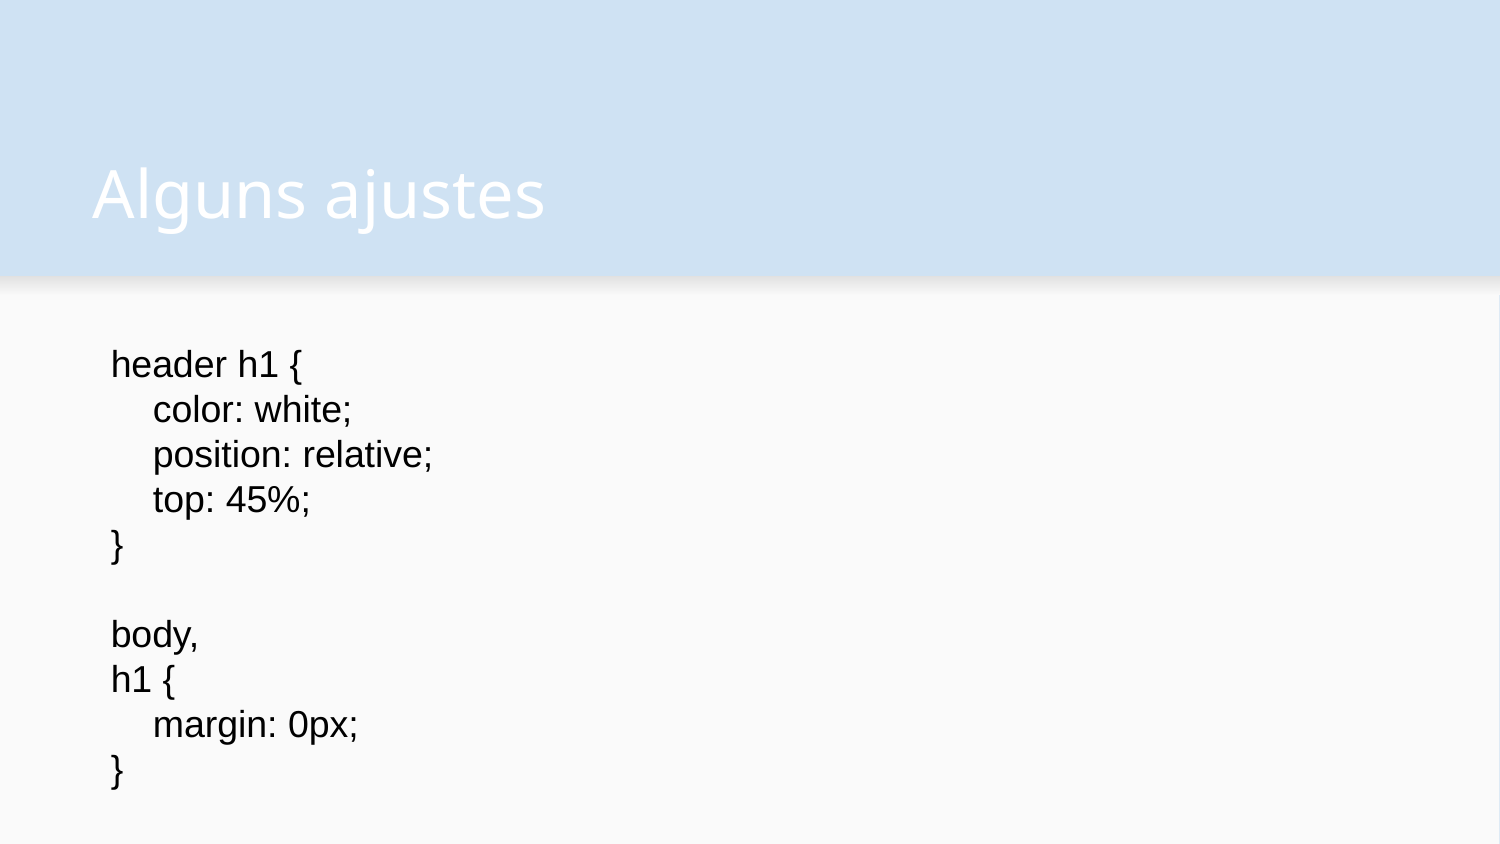

# Alguns ajustes
 header h1 {
 color: white;
 position: relative;
 top: 45%;
 }
 body,
 h1 {
 margin: 0px;
 }